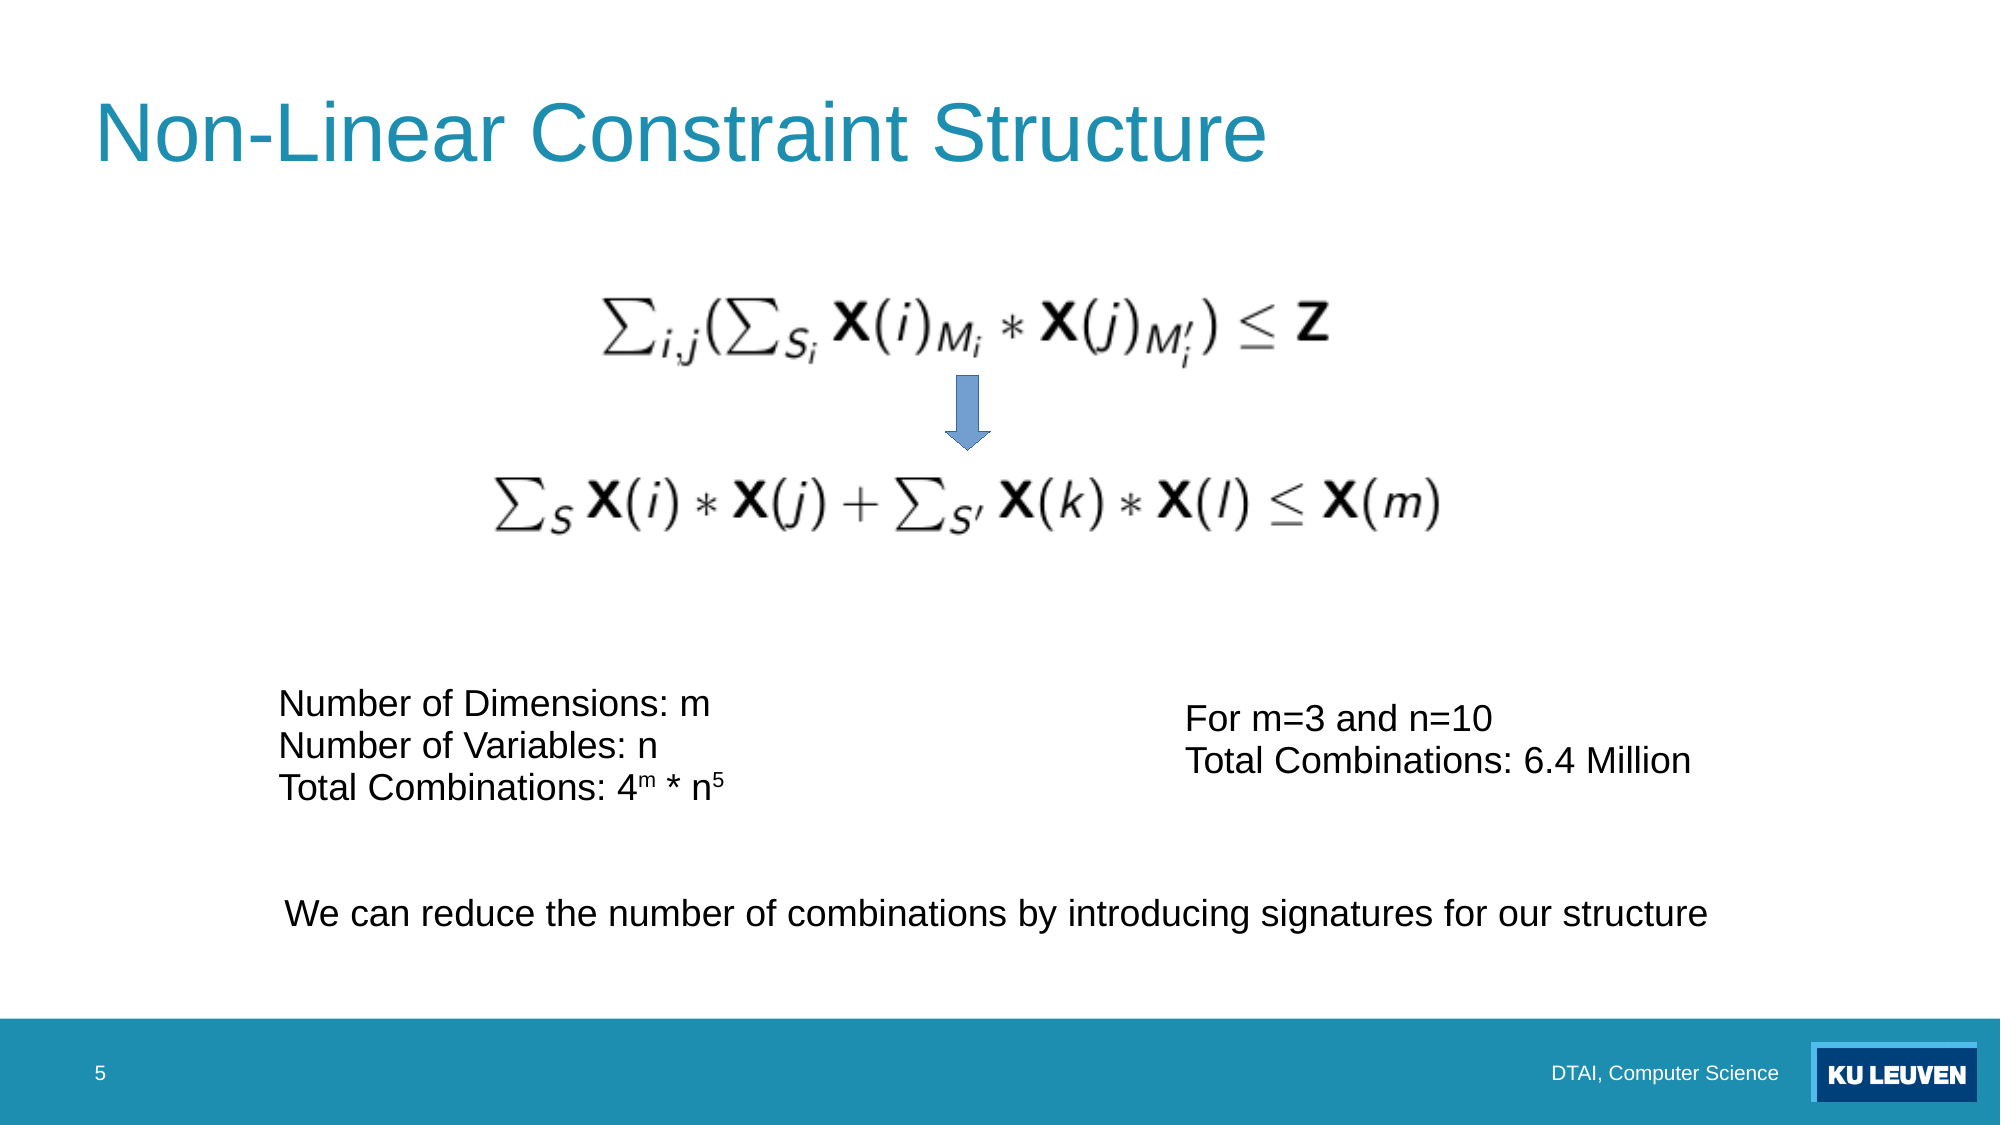

# Non-Linear Constraint Structure
Number of Dimensions: m
Number of Variables: n
Total Combinations: 4m * n5
For m=3 and n=10
Total Combinations: 6.4 Million
We can reduce the number of combinations by introducing signatures for our structure
DTAI, Computer Science